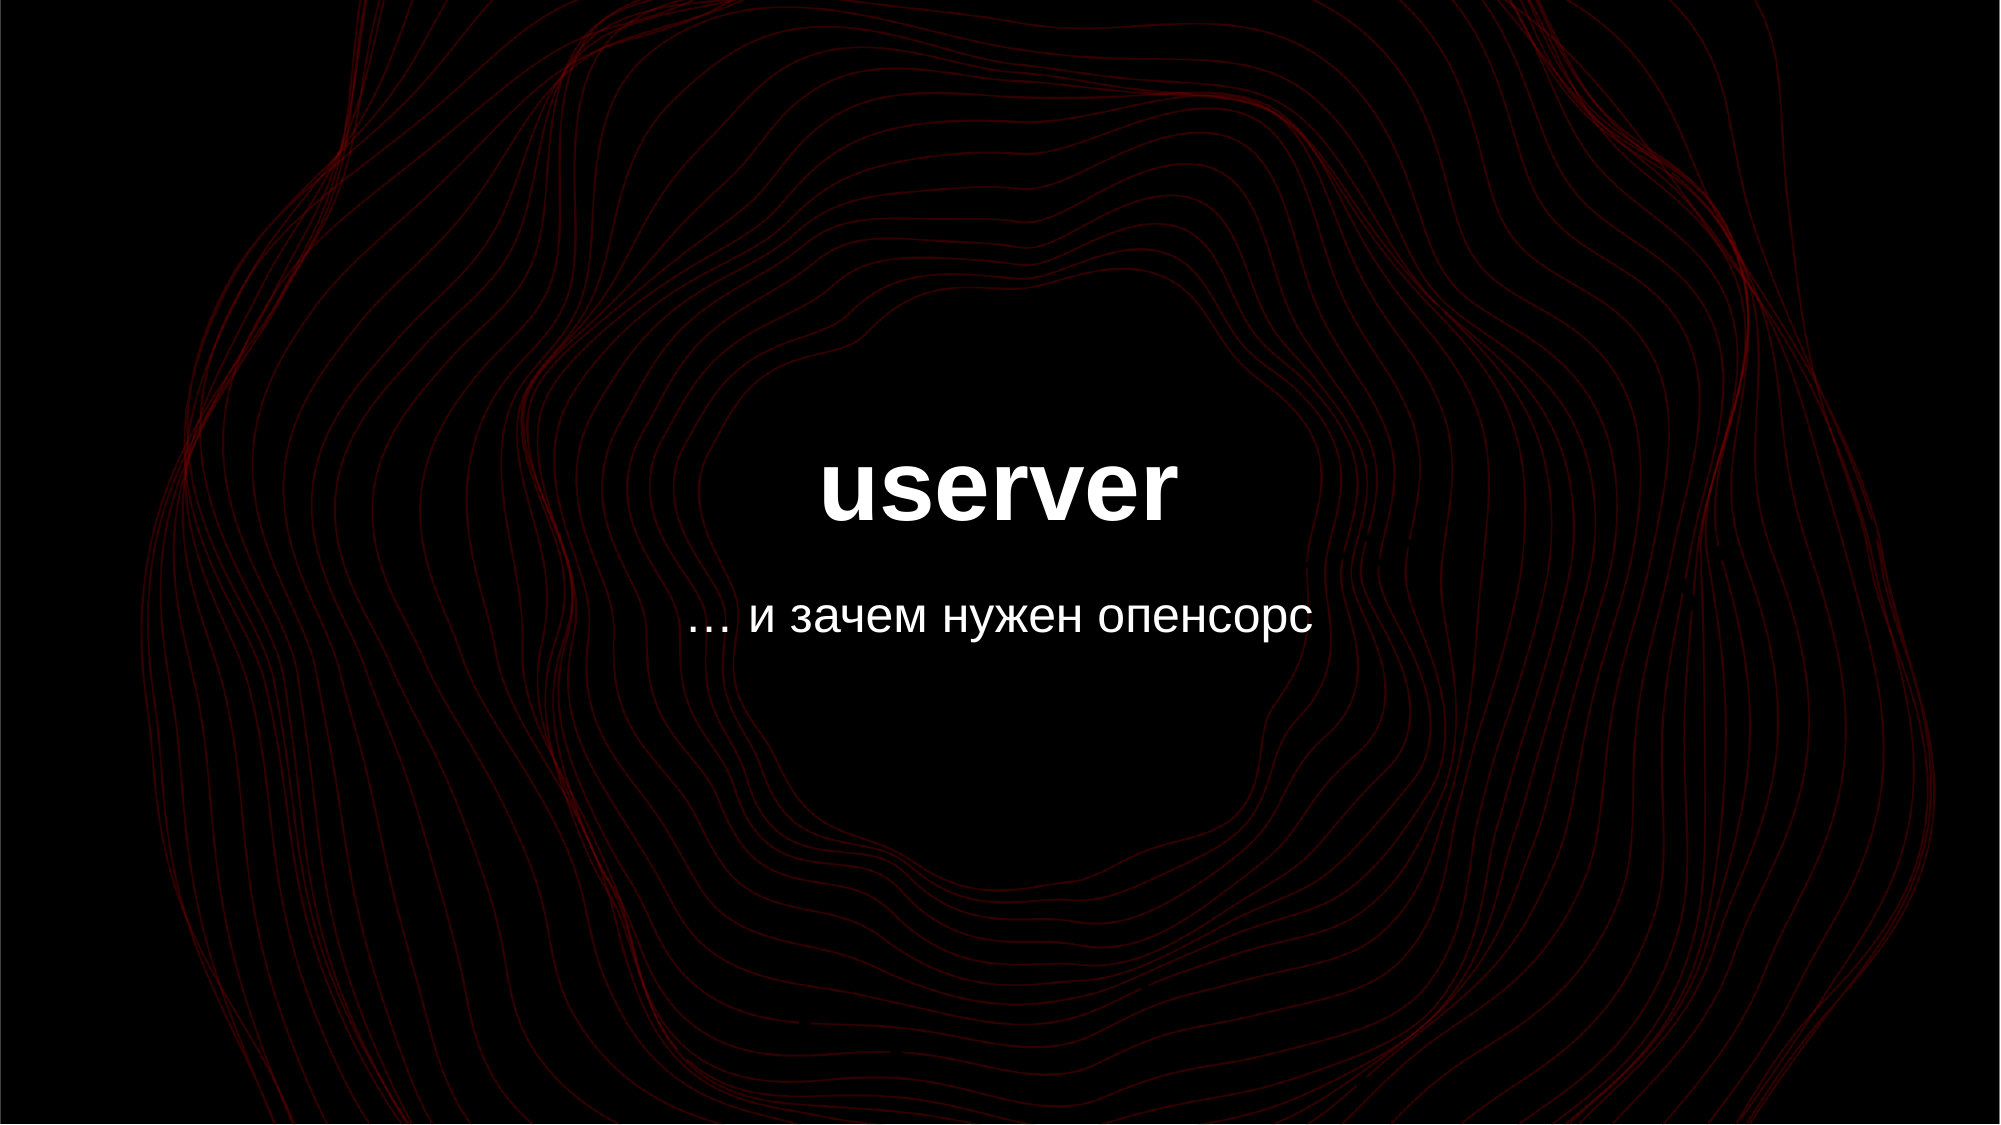

# userver
… и зачем нужен опенсорс